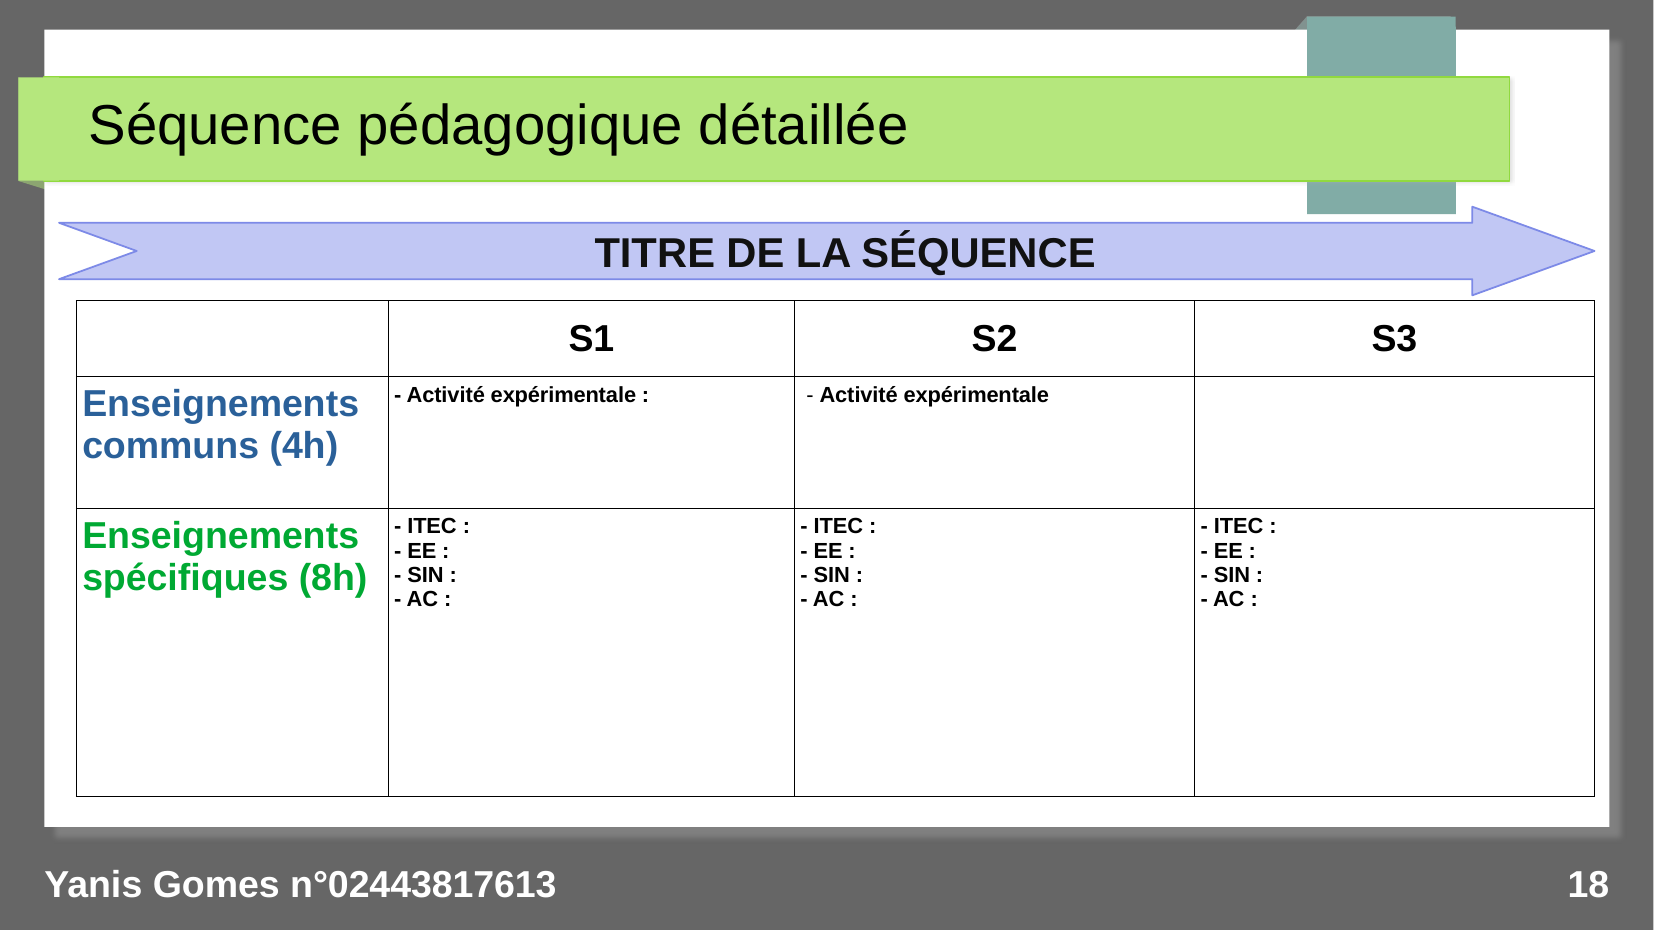

# Séquence pédagogique détaillée
TITRE DE LA SÉQUENCE
| | S1 | S2 | S3 |
| --- | --- | --- | --- |
| Enseignements communs (4h) | - Activité expérimentale : | - Activité expérimentale | |
| Enseignements spécifiques (8h) | - ITEC : - EE : - SIN : - AC : | - ITEC : - EE : - SIN : - AC : | - ITEC : - EE : - SIN : - AC : |
Yanis Gomes n°02443817613